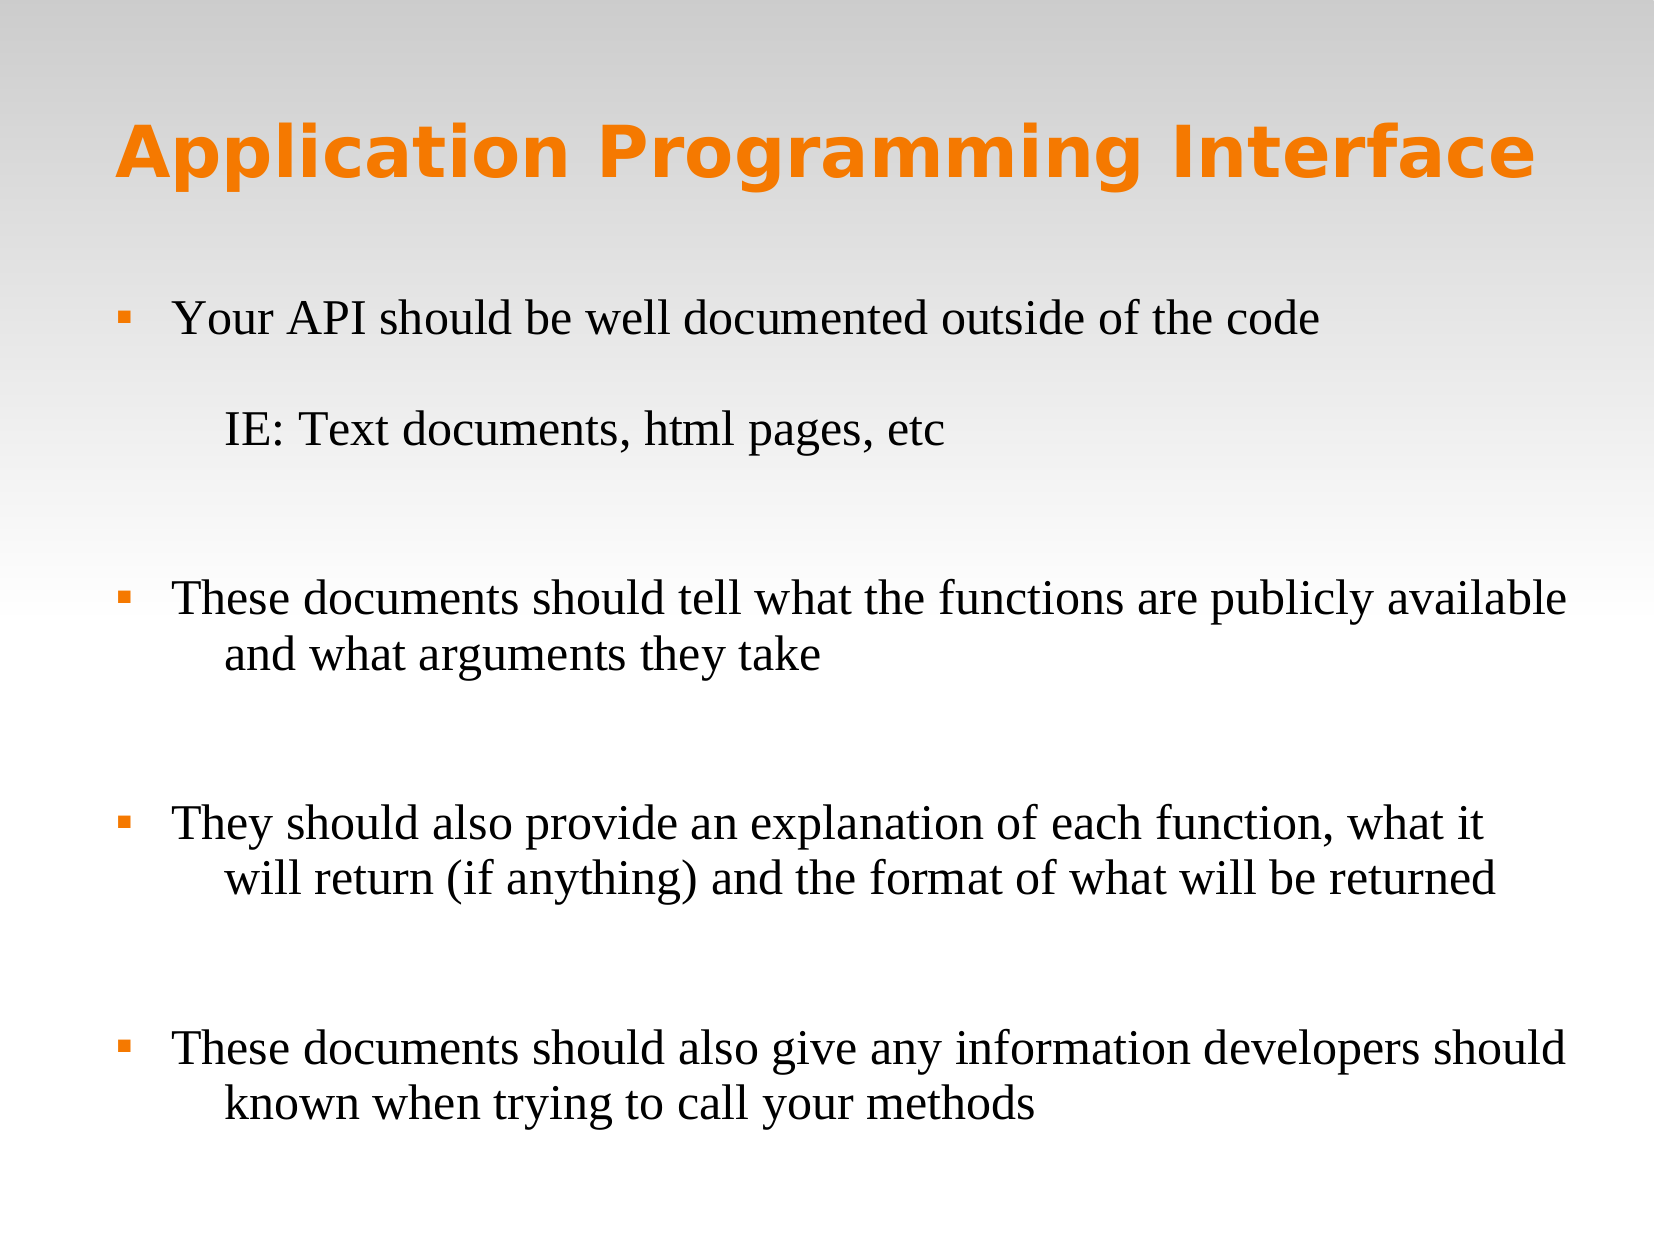

# Application Programming Interface
Your API should be well documented outside of the code
IE: Text documents, html pages, etc
These documents should tell what the functions are publicly available and what arguments they take
They should also provide an explanation of each function, what it will return (if anything) and the format of what will be returned
These documents should also give any information developers should known when trying to call your methods